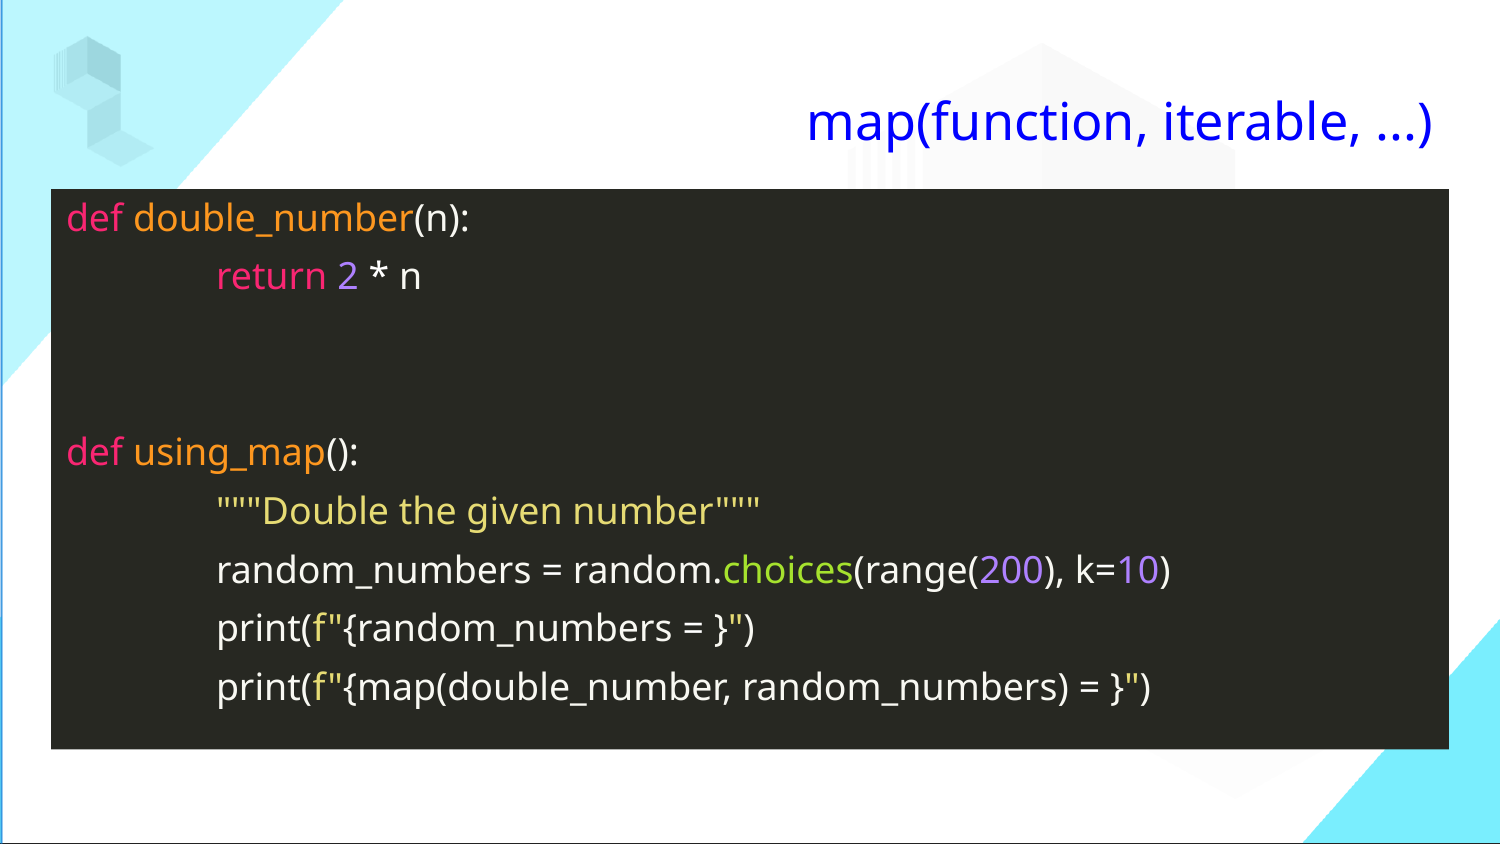

map(function, iterable, ...)
# def double_number(n):
	return 2 * n
def using_map():
	"""Double the given number"""
	random_numbers = random.choices(range(200), k=10)
	print(f"{random_numbers = }")
	print(f"{map(double_number, random_numbers) = }")